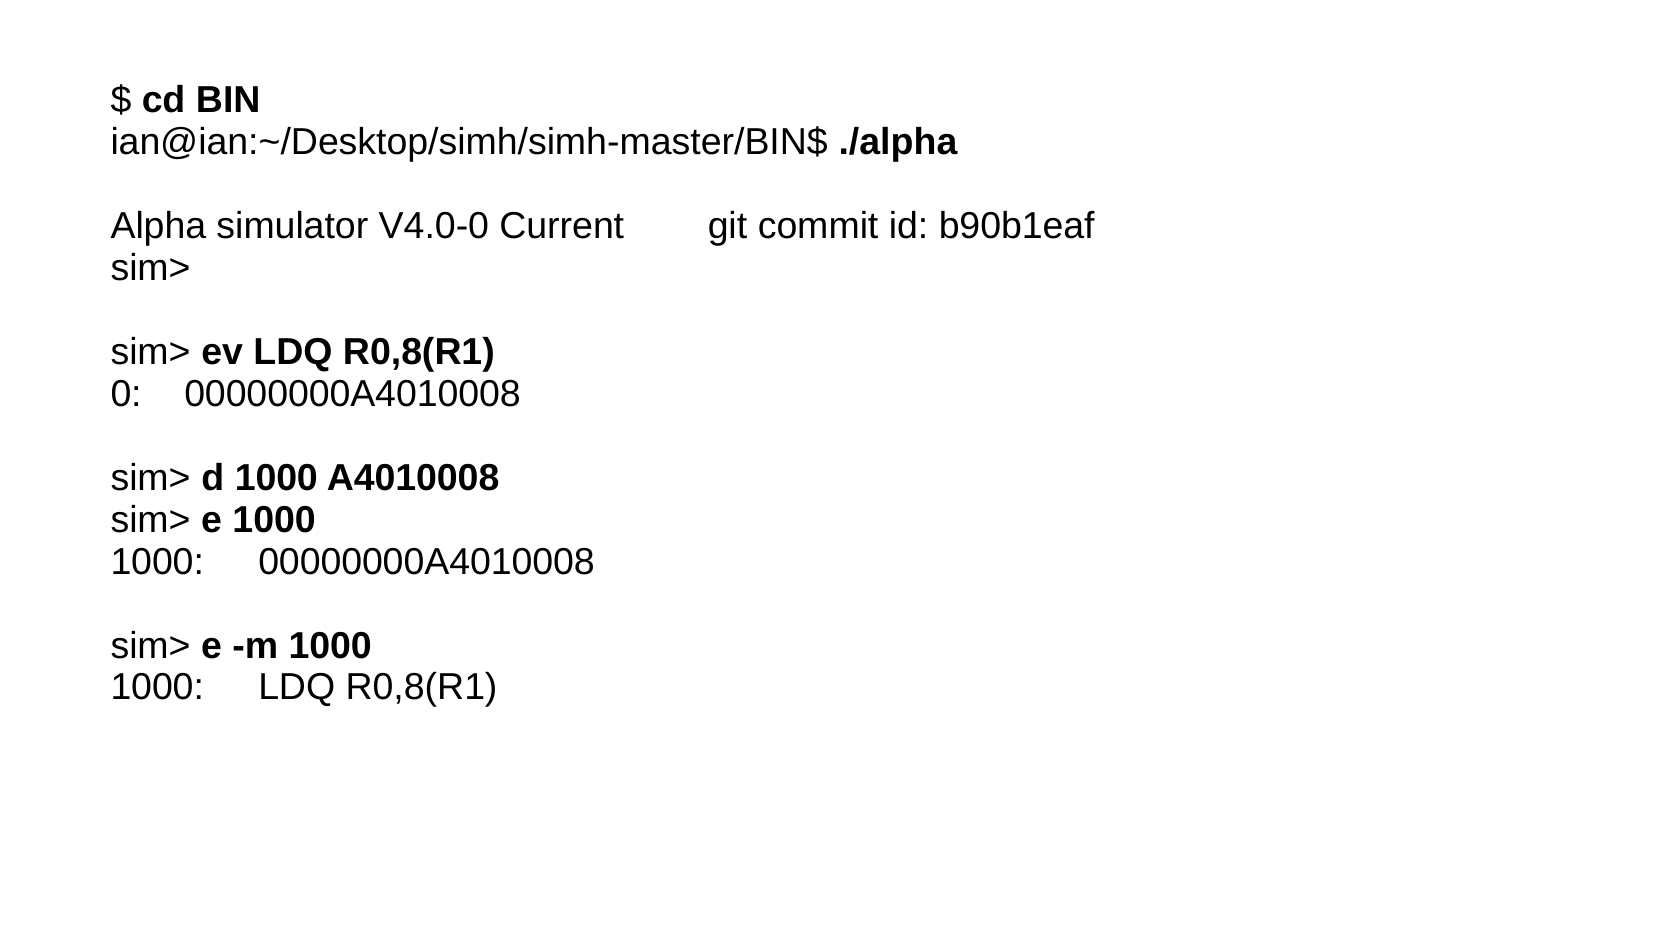

$ cd BIN
ian@ian:~/Desktop/simh/simh-master/BIN$ ./alpha
Alpha simulator V4.0-0 Current git commit id: b90b1eaf
sim>
sim> ev LDQ R0,8(R1)
0:	00000000A4010008
sim> d 1000 A4010008
sim> e 1000
1000:	00000000A4010008
sim> e -m 1000
1000:	LDQ R0,8(R1)